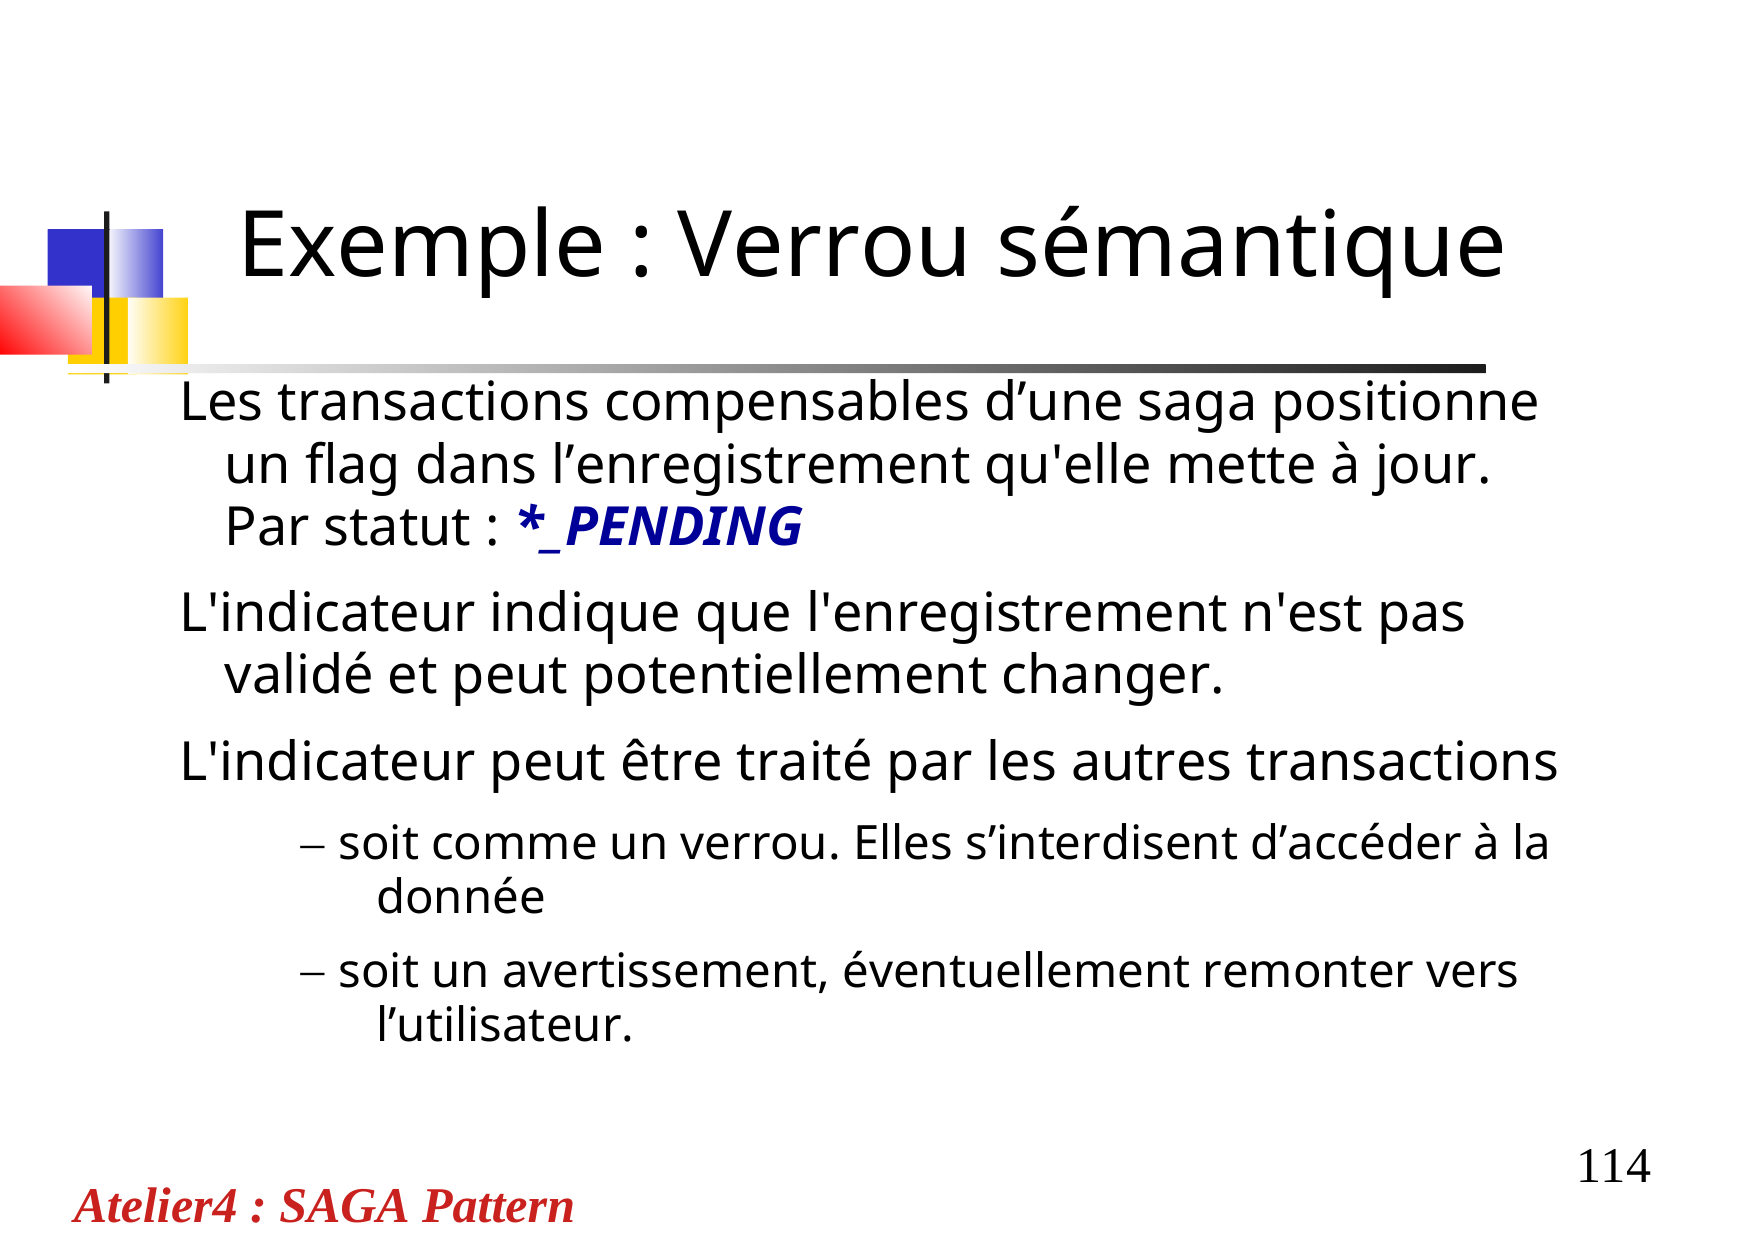

# Exemple : Verrou sémantique
Les transactions compensables d’une saga positionne un flag dans l’enregistrement qu'elle mette à jour.
Par statut : *_PENDING
L'indicateur indique que l'enregistrement n'est pas validé et peut potentiellement changer.
L'indicateur peut être traité par les autres transactions
soit comme un verrou. Elles s’interdisent d’accéder à la donnée
soit un avertissement, éventuellement remonter vers l’utilisateur.
Atelier4 : SAGA Pattern